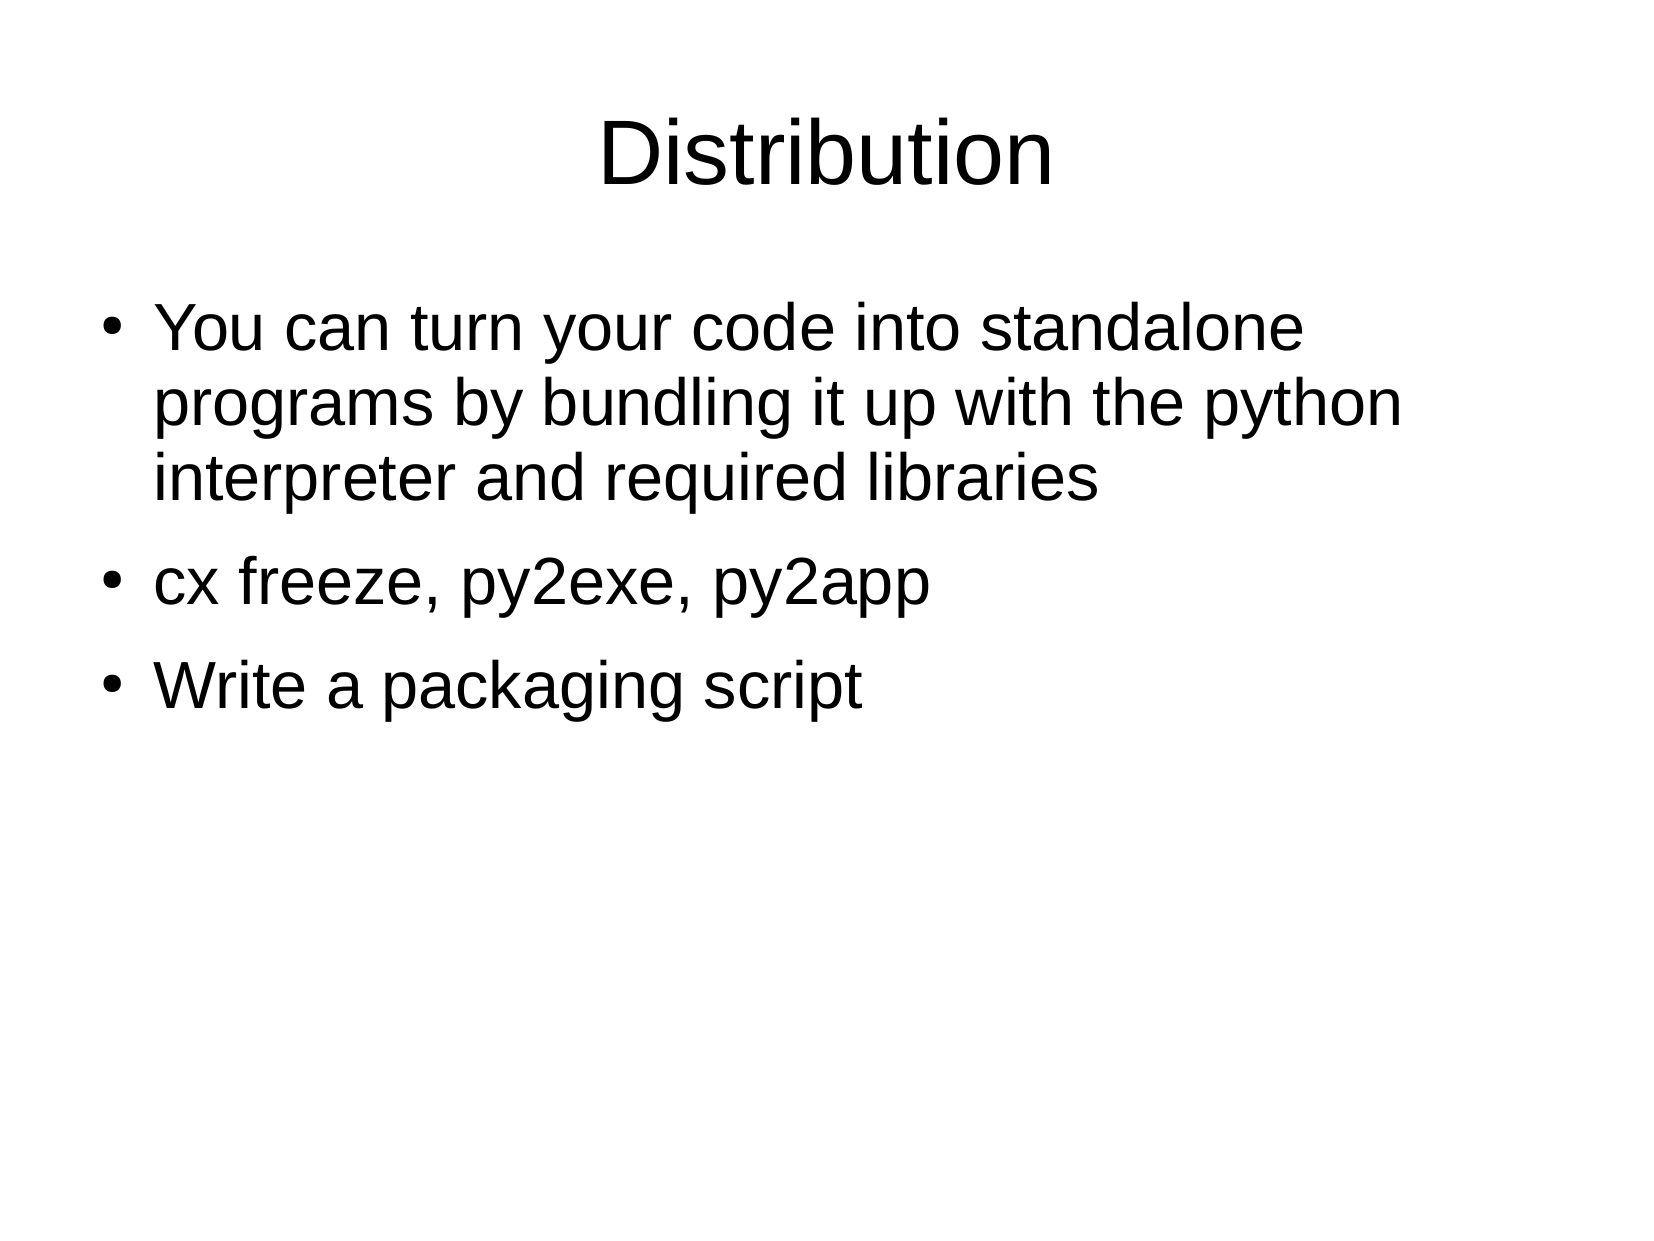

# Distribution
You can turn your code into standalone programs by bundling it up with the python interpreter and required libraries
cx freeze, py2exe, py2app
Write a packaging script